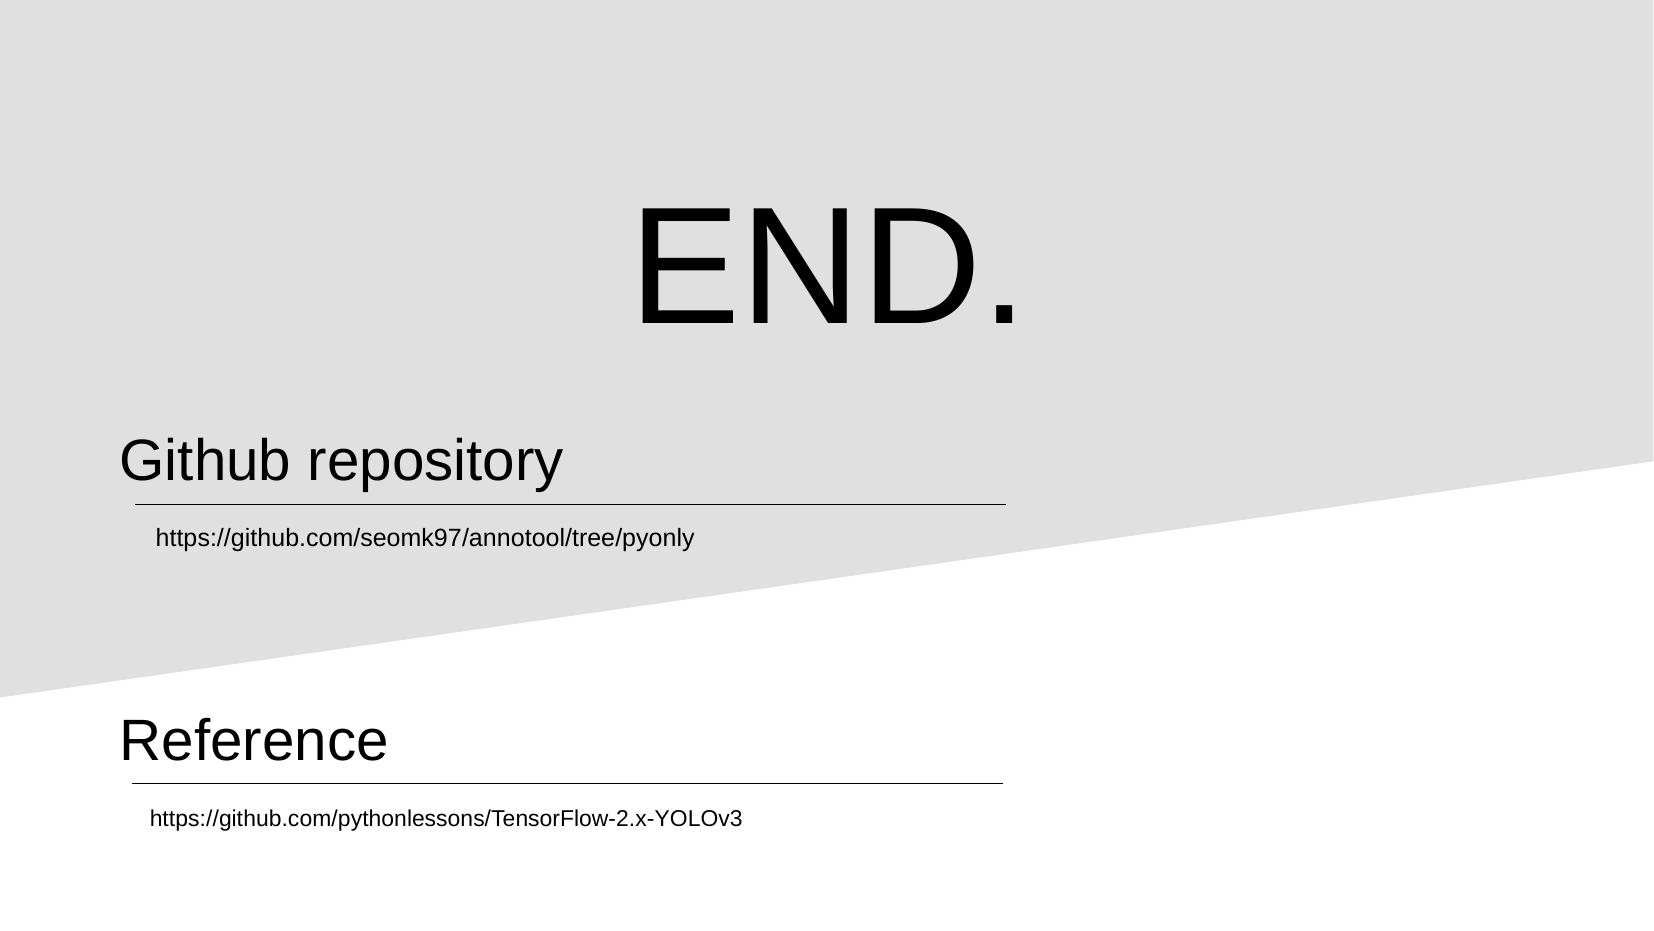

END.
Github repository
https://github.com/seomk97/annotool/tree/pyonly
#
Reference
https://github.com/pythonlessons/TensorFlow-2.x-YOLOv3